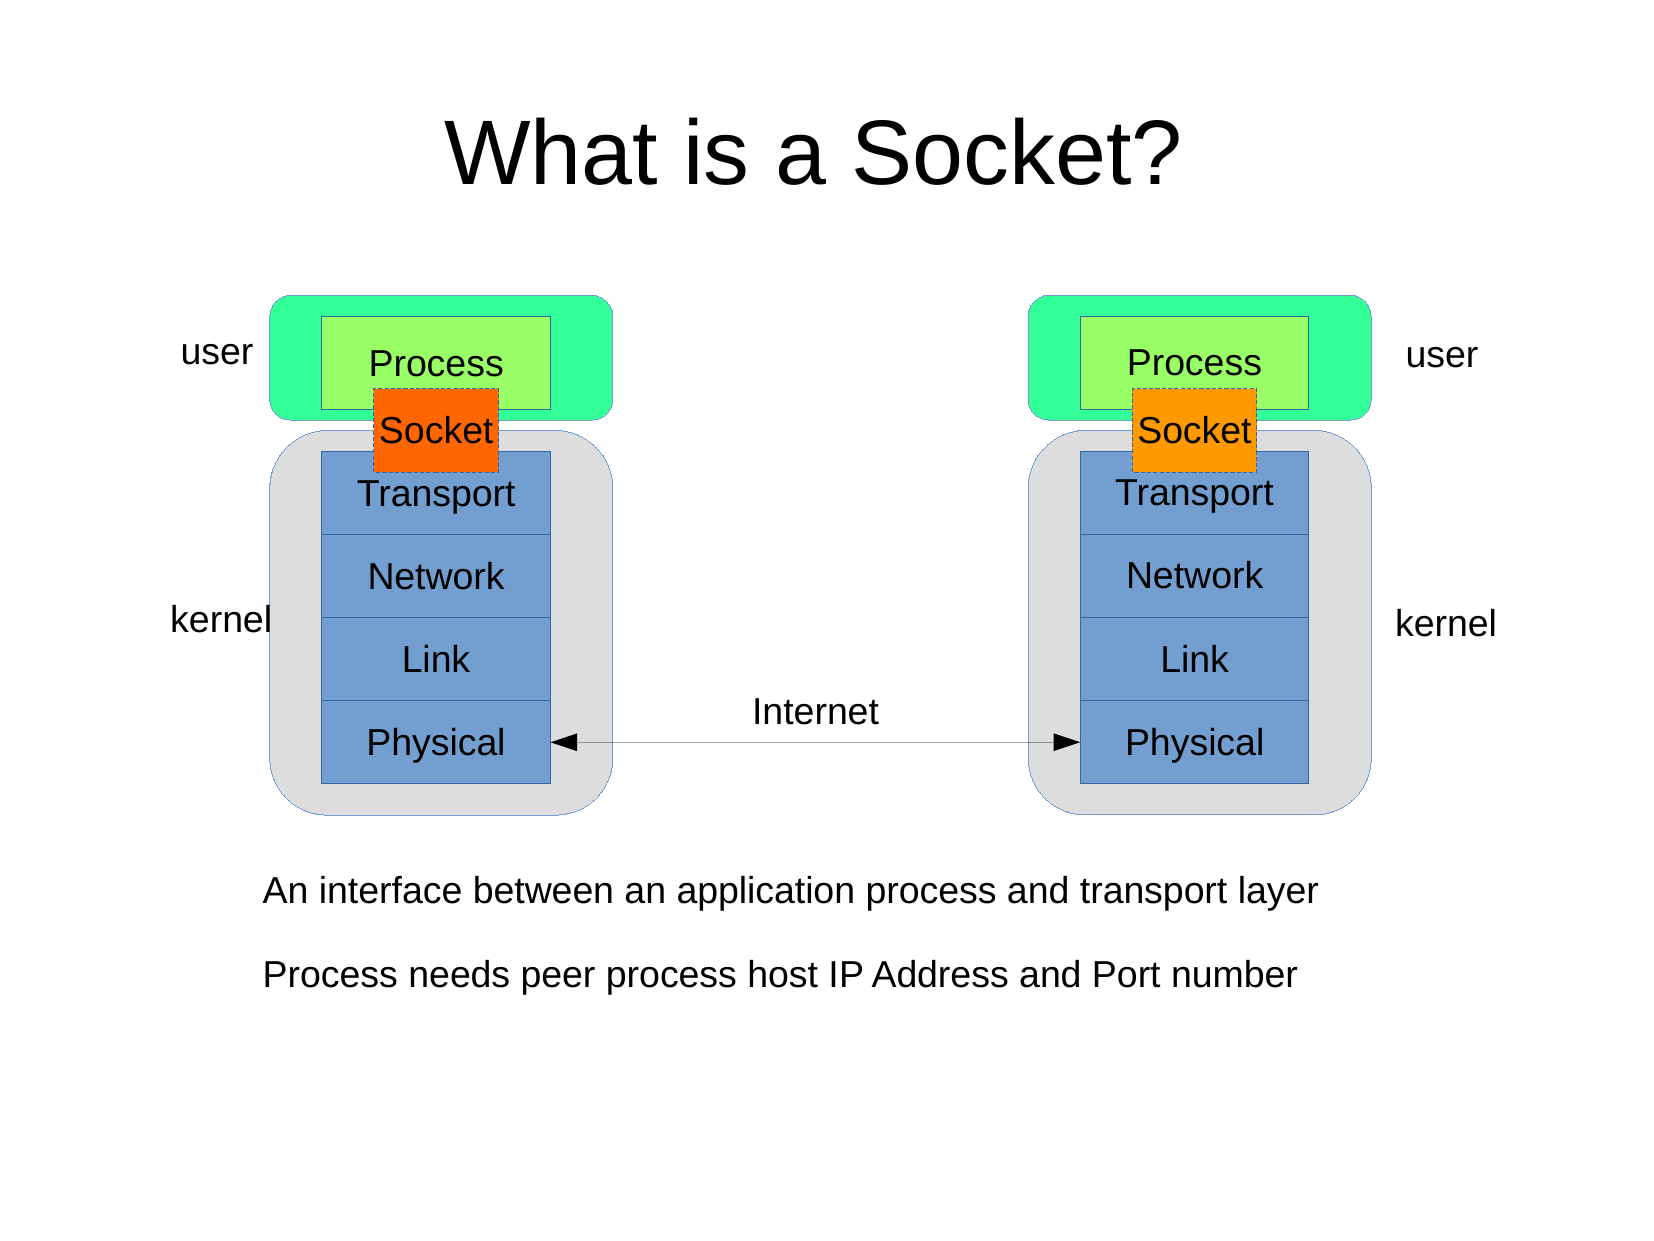

# What is a Socket?
Process
Process
user
user
Socket
Socket
Transport
Transport
Network
Network
kernel
kernel
Link
Link
Internet
Physical
Physical
An interface between an application process and transport layer
Process needs peer process host IP Address and Port number